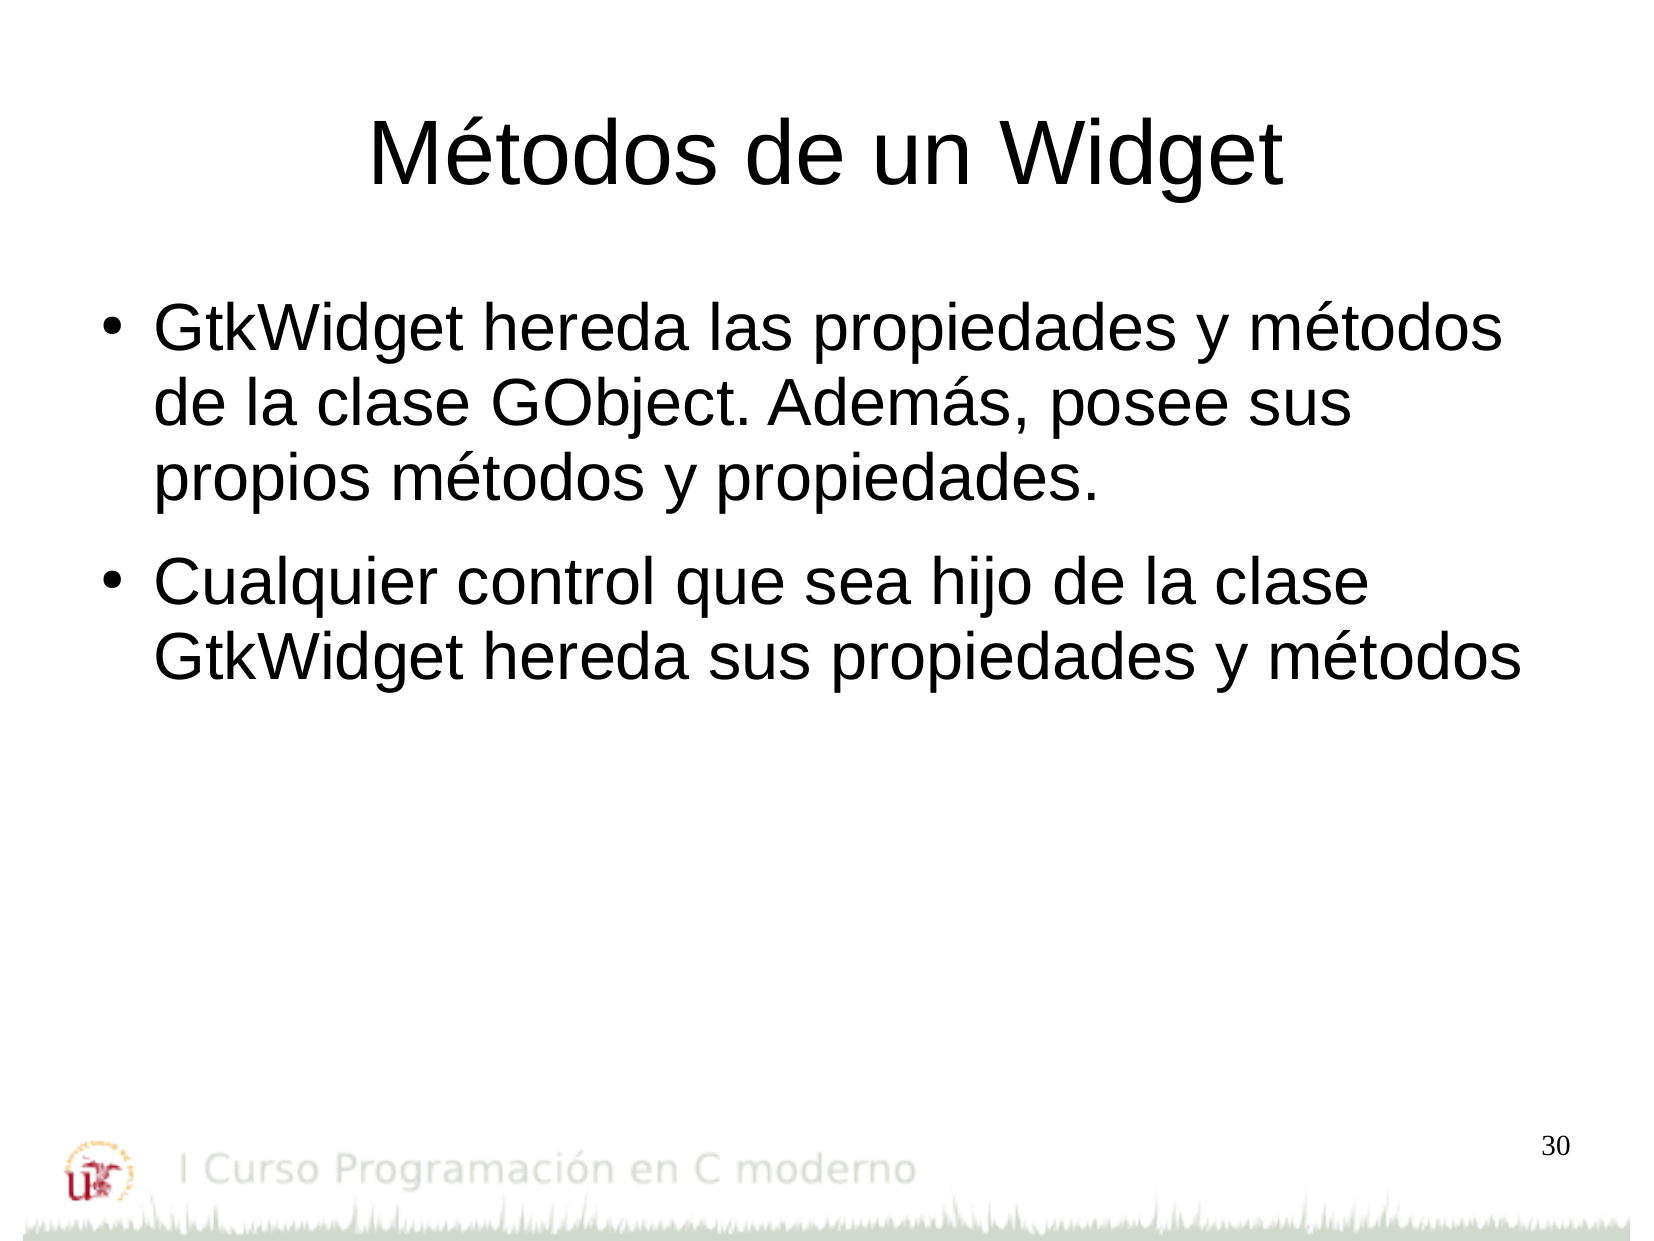

# Métodos de un Widget
GtkWidget hereda las propiedades y métodos de la clase GObject. Además, posee sus propios métodos y propiedades.
Cualquier control que sea hijo de la clase GtkWidget hereda sus propiedades y métodos
30